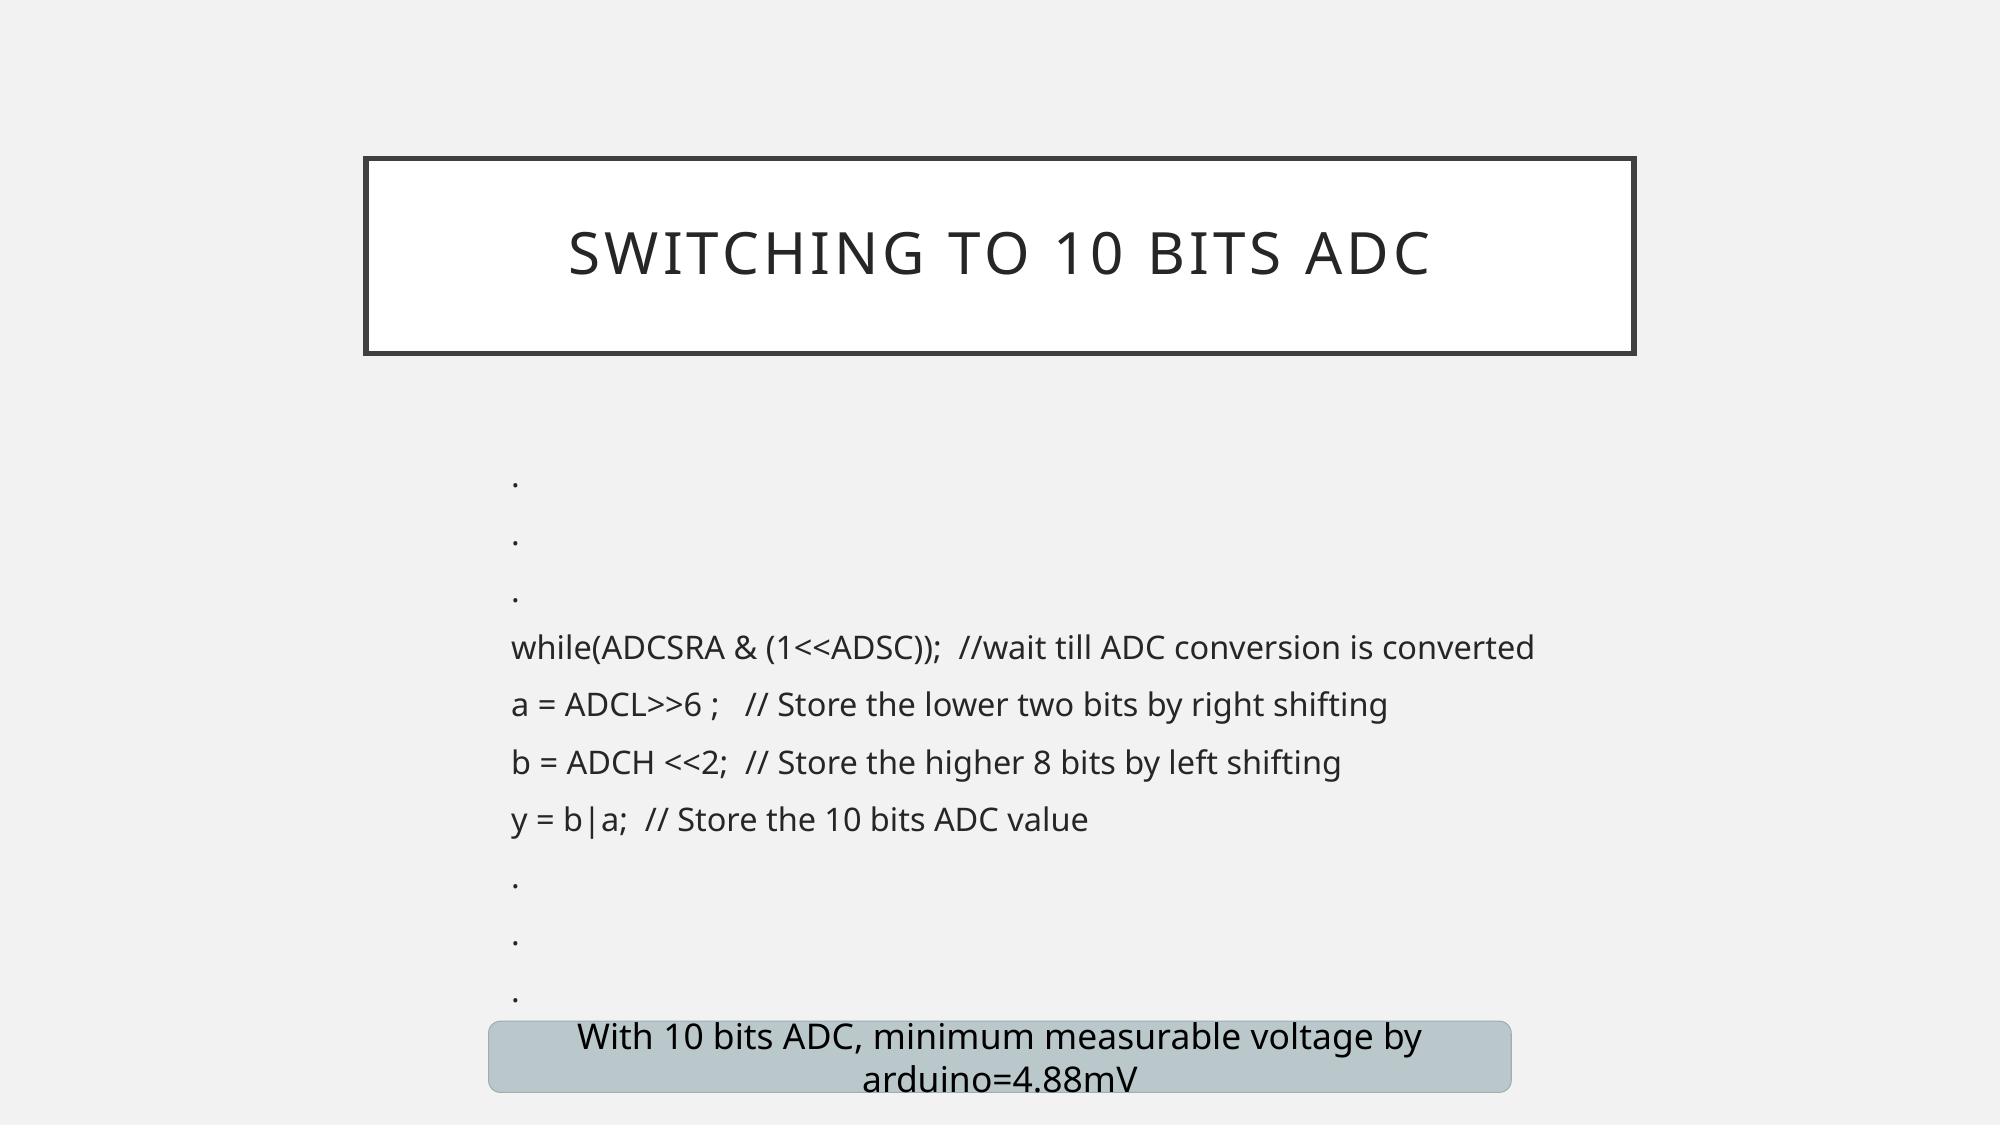

# Switching to 10 bits adc
.
.
.
while(ADCSRA & (1<<ADSC)); //wait till ADC conversion is converted
a = ADCL>>6 ; // Store the lower two bits by right shifting
b = ADCH <<2; // Store the higher 8 bits by left shifting
y = b|a; // Store the 10 bits ADC value
.
.
.
With 10 bits ADC, minimum measurable voltage by arduino=4.88mV